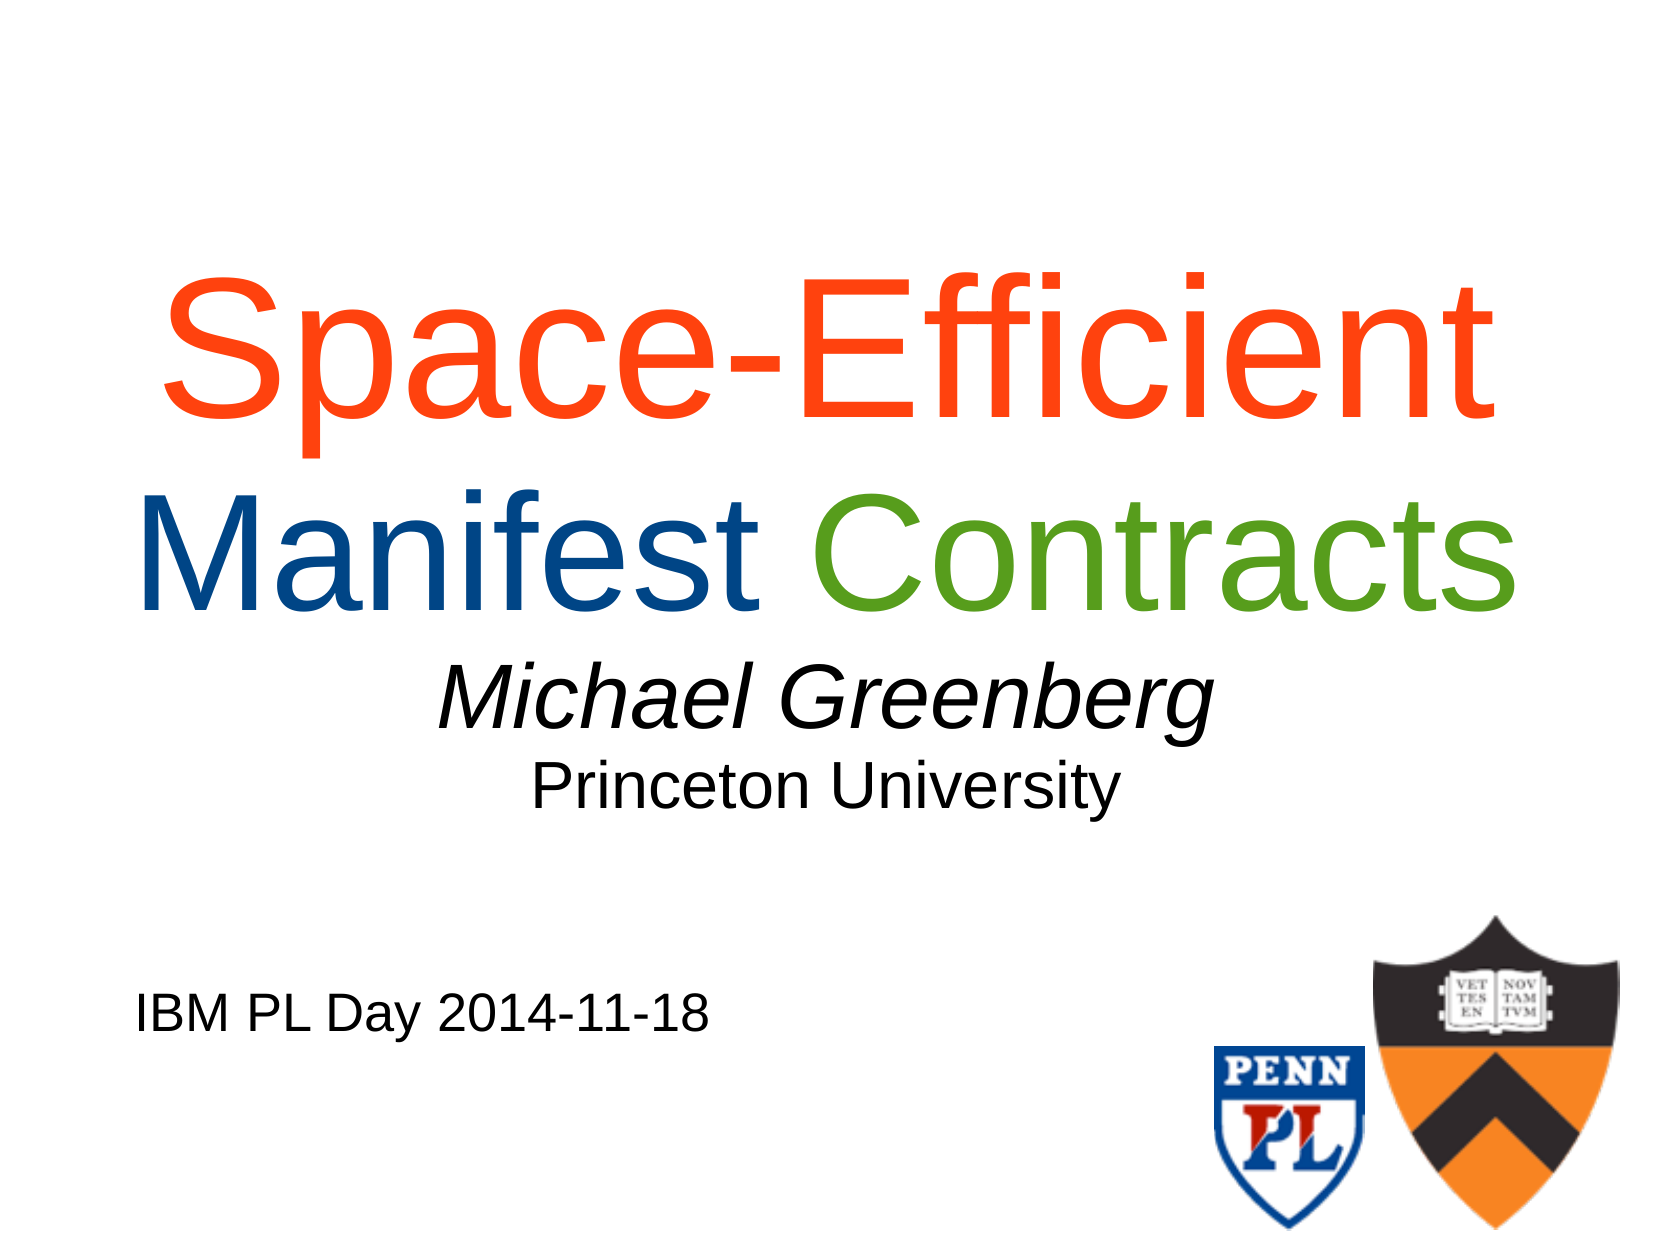

# Space-Efficient
Manifest Contracts
Michael Greenberg
Princeton University
IBM PL Day 2014-11-18